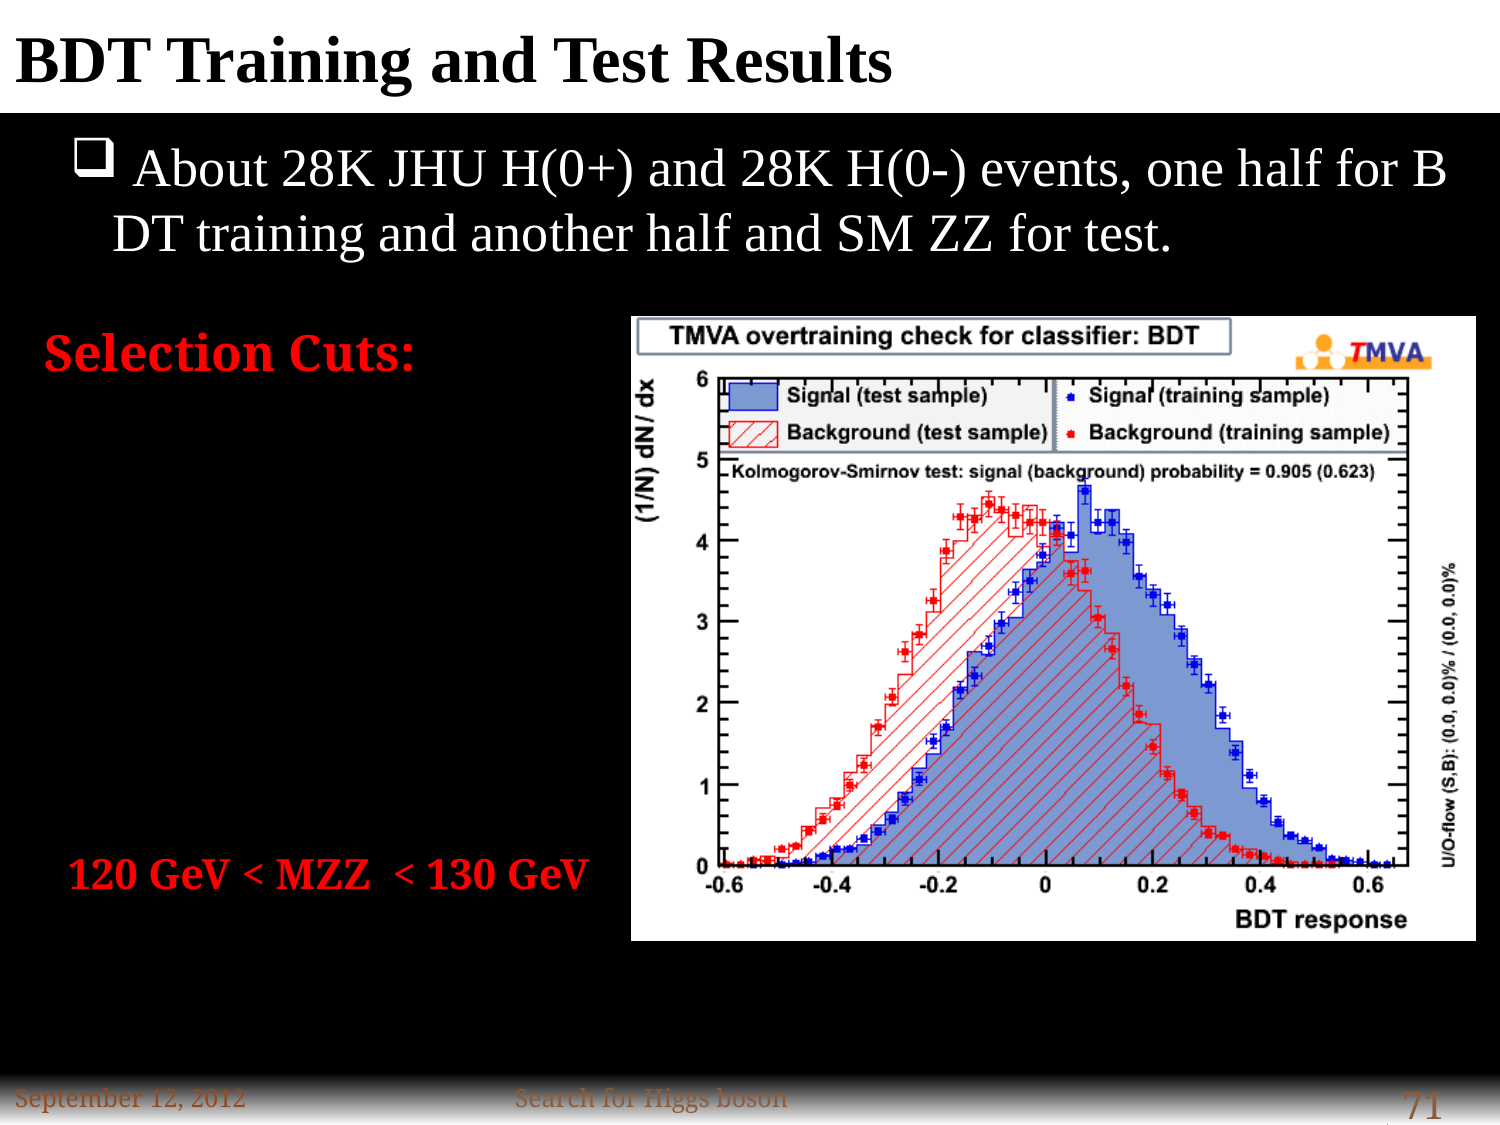

# BDT Training and Test Results
 About 28K JHU H(0+) and 28K H(0-) events, one half for BDT training and another half and SM ZZ for test.
Selection Cuts:
- 50 GeV < MZ1 < 106 GeV
- 17.5 GeV < MZ2 < 115 GeV
- Lepton pT:
 pT1 > 20 GeV, pT2 > 15 GeV,
 pT3 > 10 GeV, pT4 > 7 GeV
- |Eta| < 2.5
- dR > 0.1 (0.2) for same (different) flavor di-lepton
- 120 GeV < MZZ < 130 GeV
September 12, 2012
Search for Higgs boson